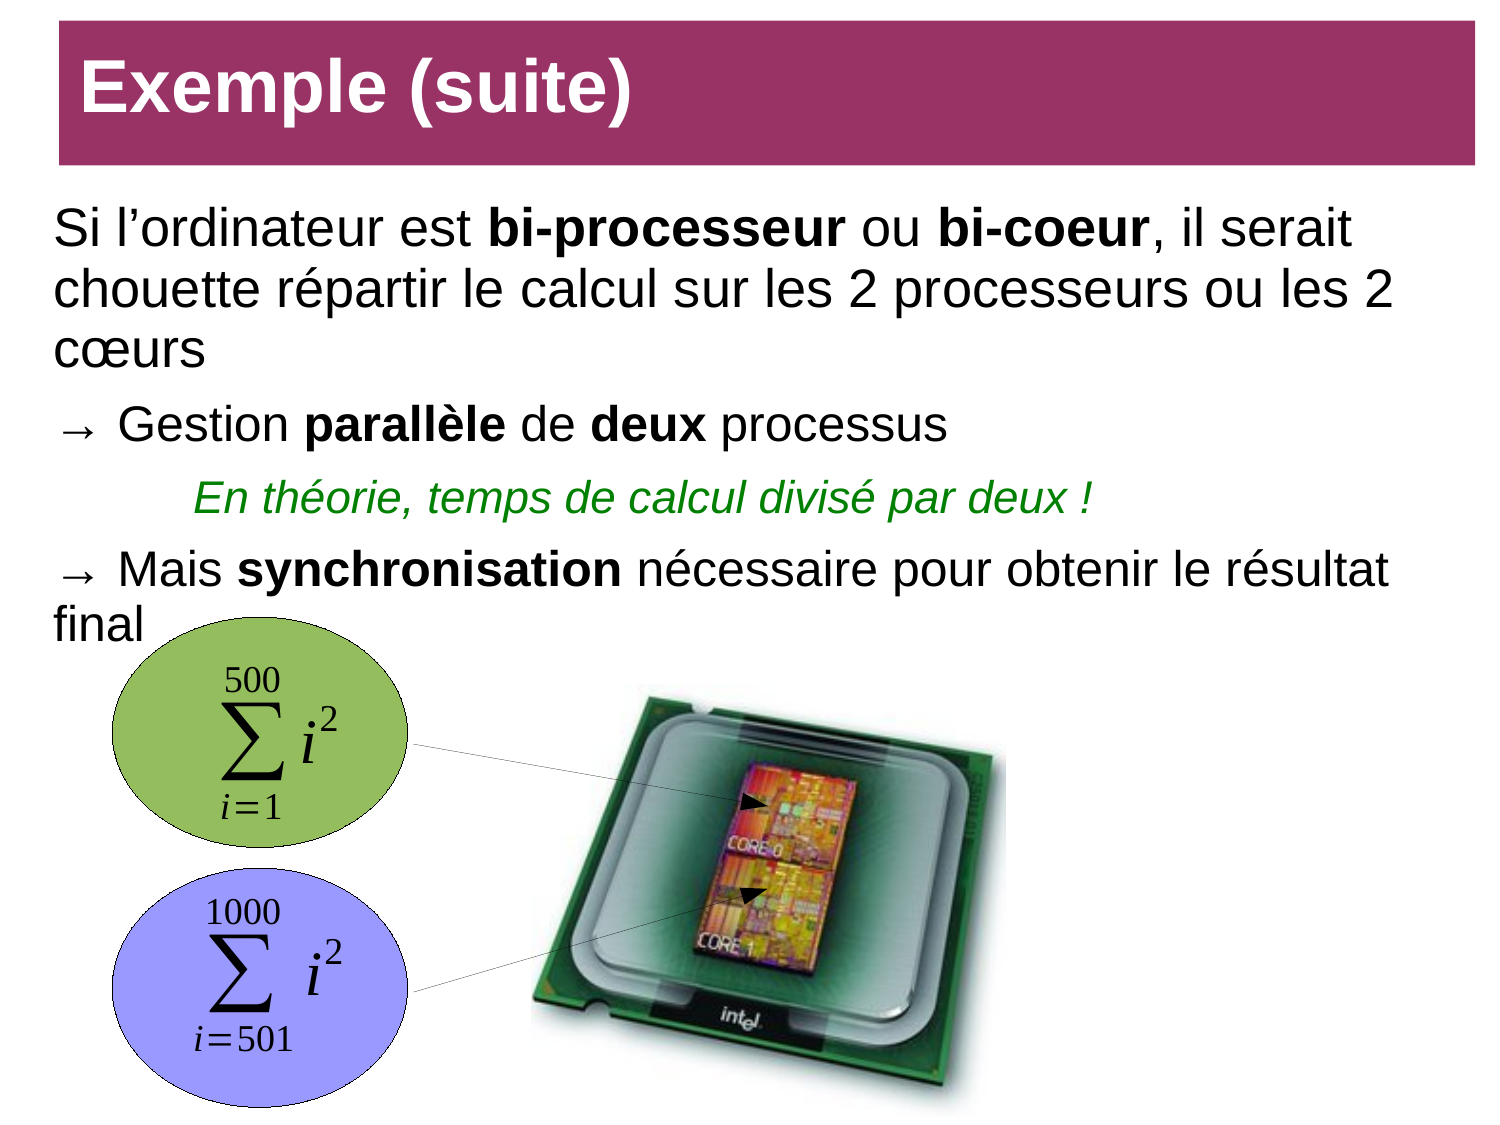

# Exemple (suite)
Si l’ordinateur est bi-processeur ou bi-coeur, il serait chouette répartir le calcul sur les 2 processeurs ou les 2 cœurs
→ Gestion parallèle de deux processus
 En théorie, temps de calcul divisé par deux !
→ Mais synchronisation nécessaire pour obtenir le résultat final